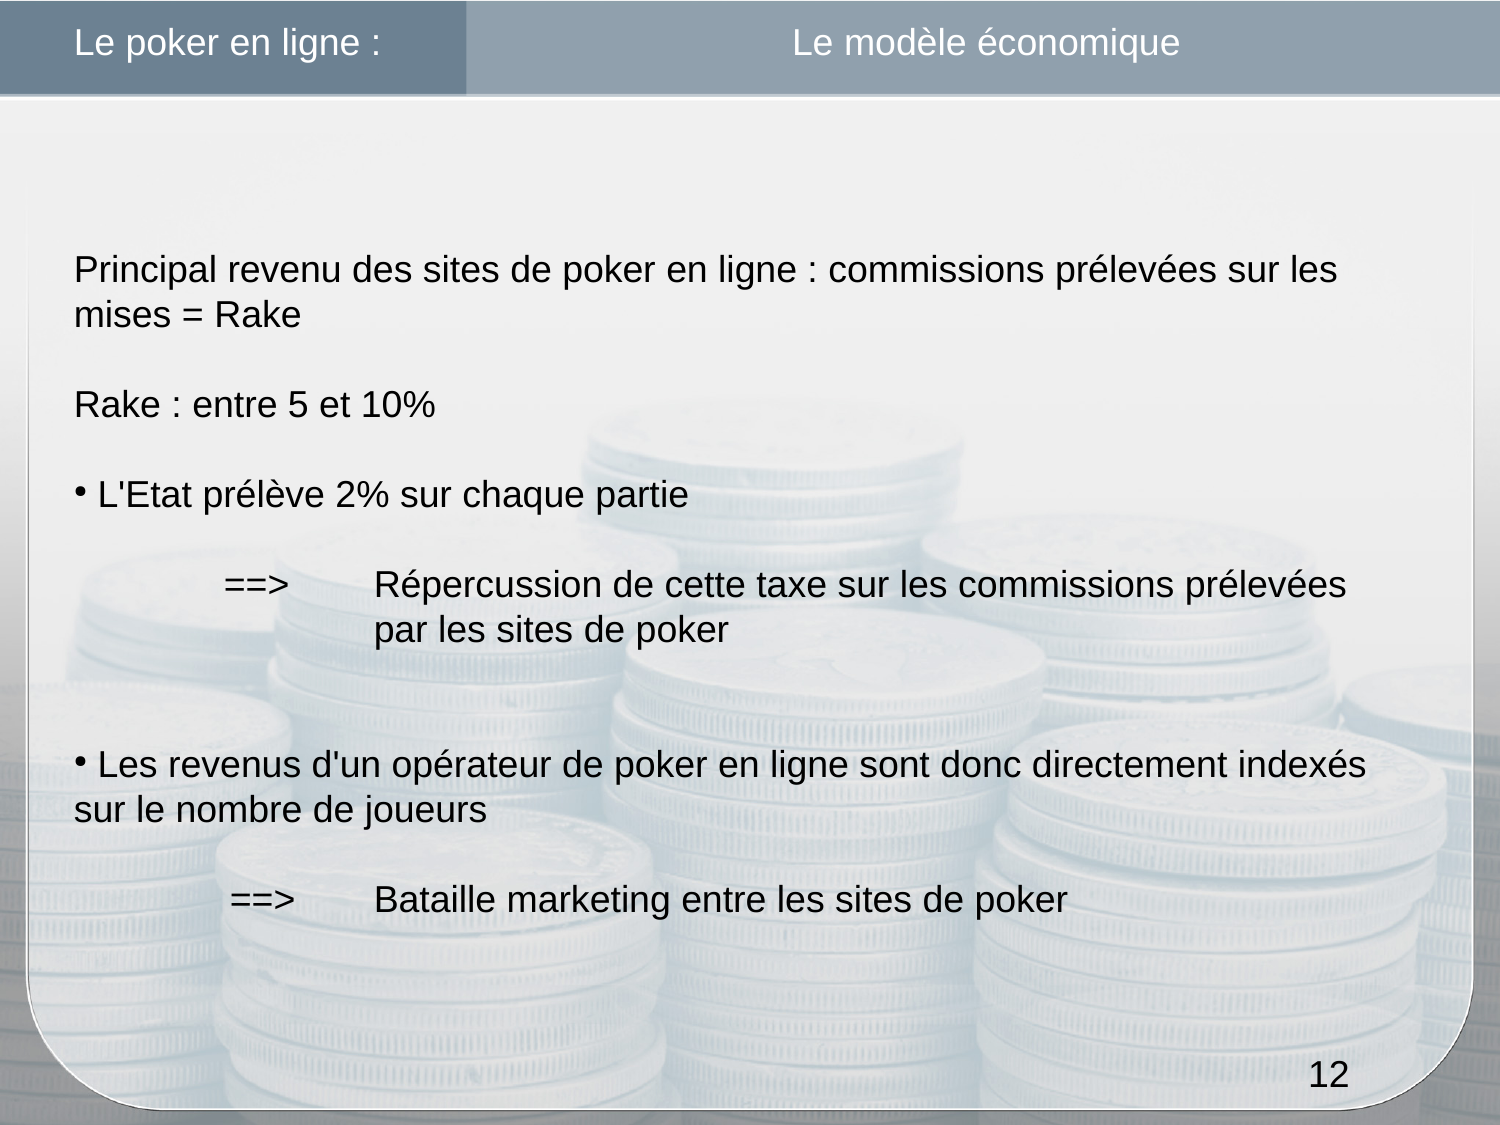

Le poker en ligne :
Le modèle économique
Principal revenu des sites de poker en ligne : commissions prélevées sur les mises = Rake
Rake : entre 5 et 10%
 L'Etat prélève 2% sur chaque partie
	==>	Répercussion de cette taxe sur les commissions prélevées 		par les sites de poker
 Les revenus d'un opérateur de poker en ligne sont donc directement indexés sur le nombre de joueurs
==>	Bataille marketing entre les sites de poker
12